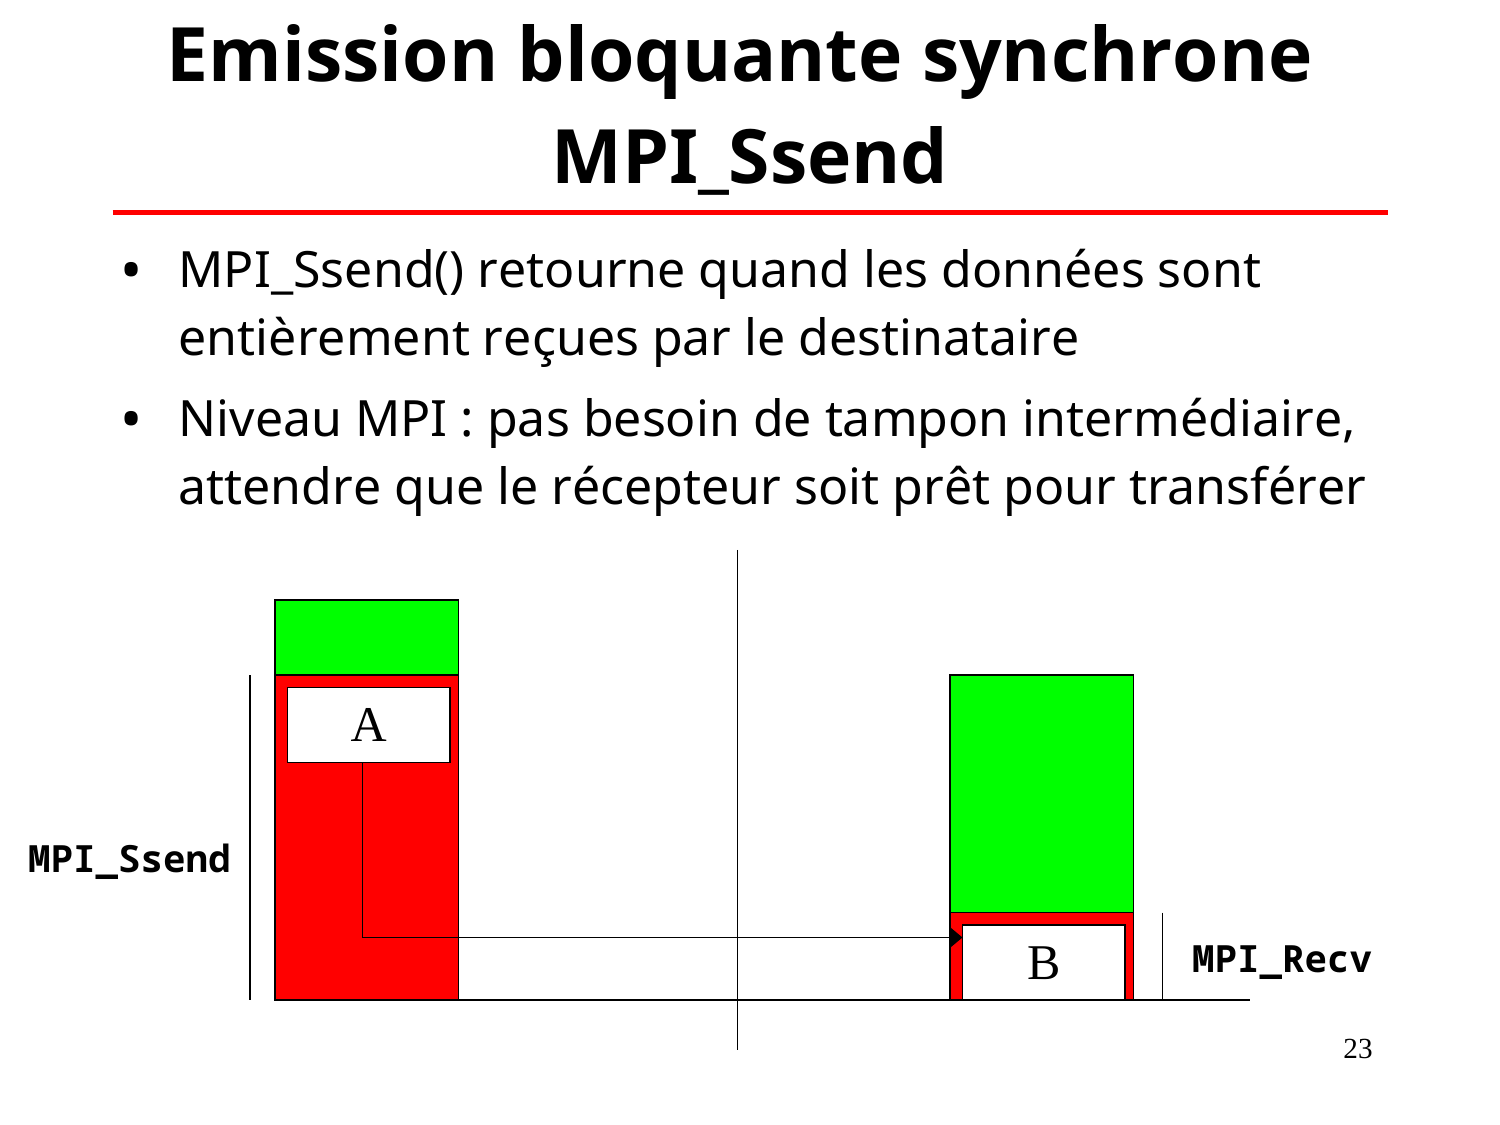

# Emission bloquante synchrone MPI_Ssend
MPI_Ssend() retourne quand les données sont entièrement reçues par le destinataire
Niveau MPI : pas besoin de tampon intermédiaire, attendre que le récepteur soit prêt pour transférer
A
MPI_Ssend
B
MPI_Recv
23